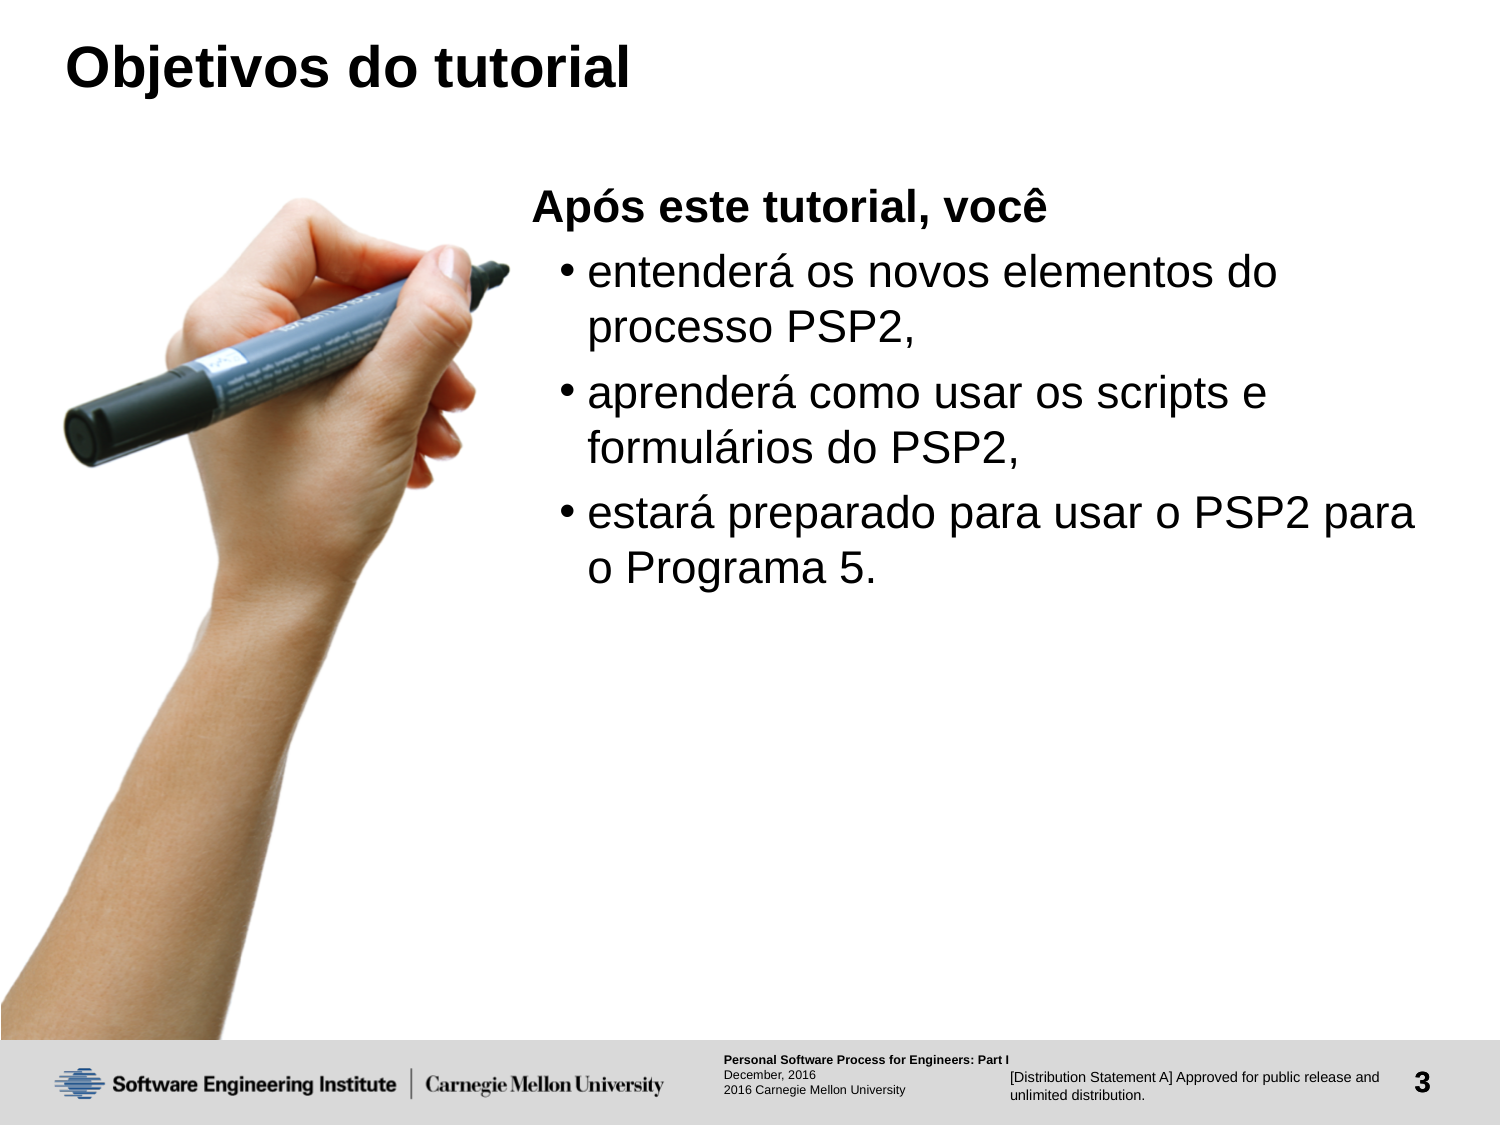

# Objetivos do tutorial
Após este tutorial, você
entenderá os novos elementos do processo PSP2,
aprenderá como usar os scripts e formulários do PSP2,
estará preparado para usar o PSP2 para o Programa 5.